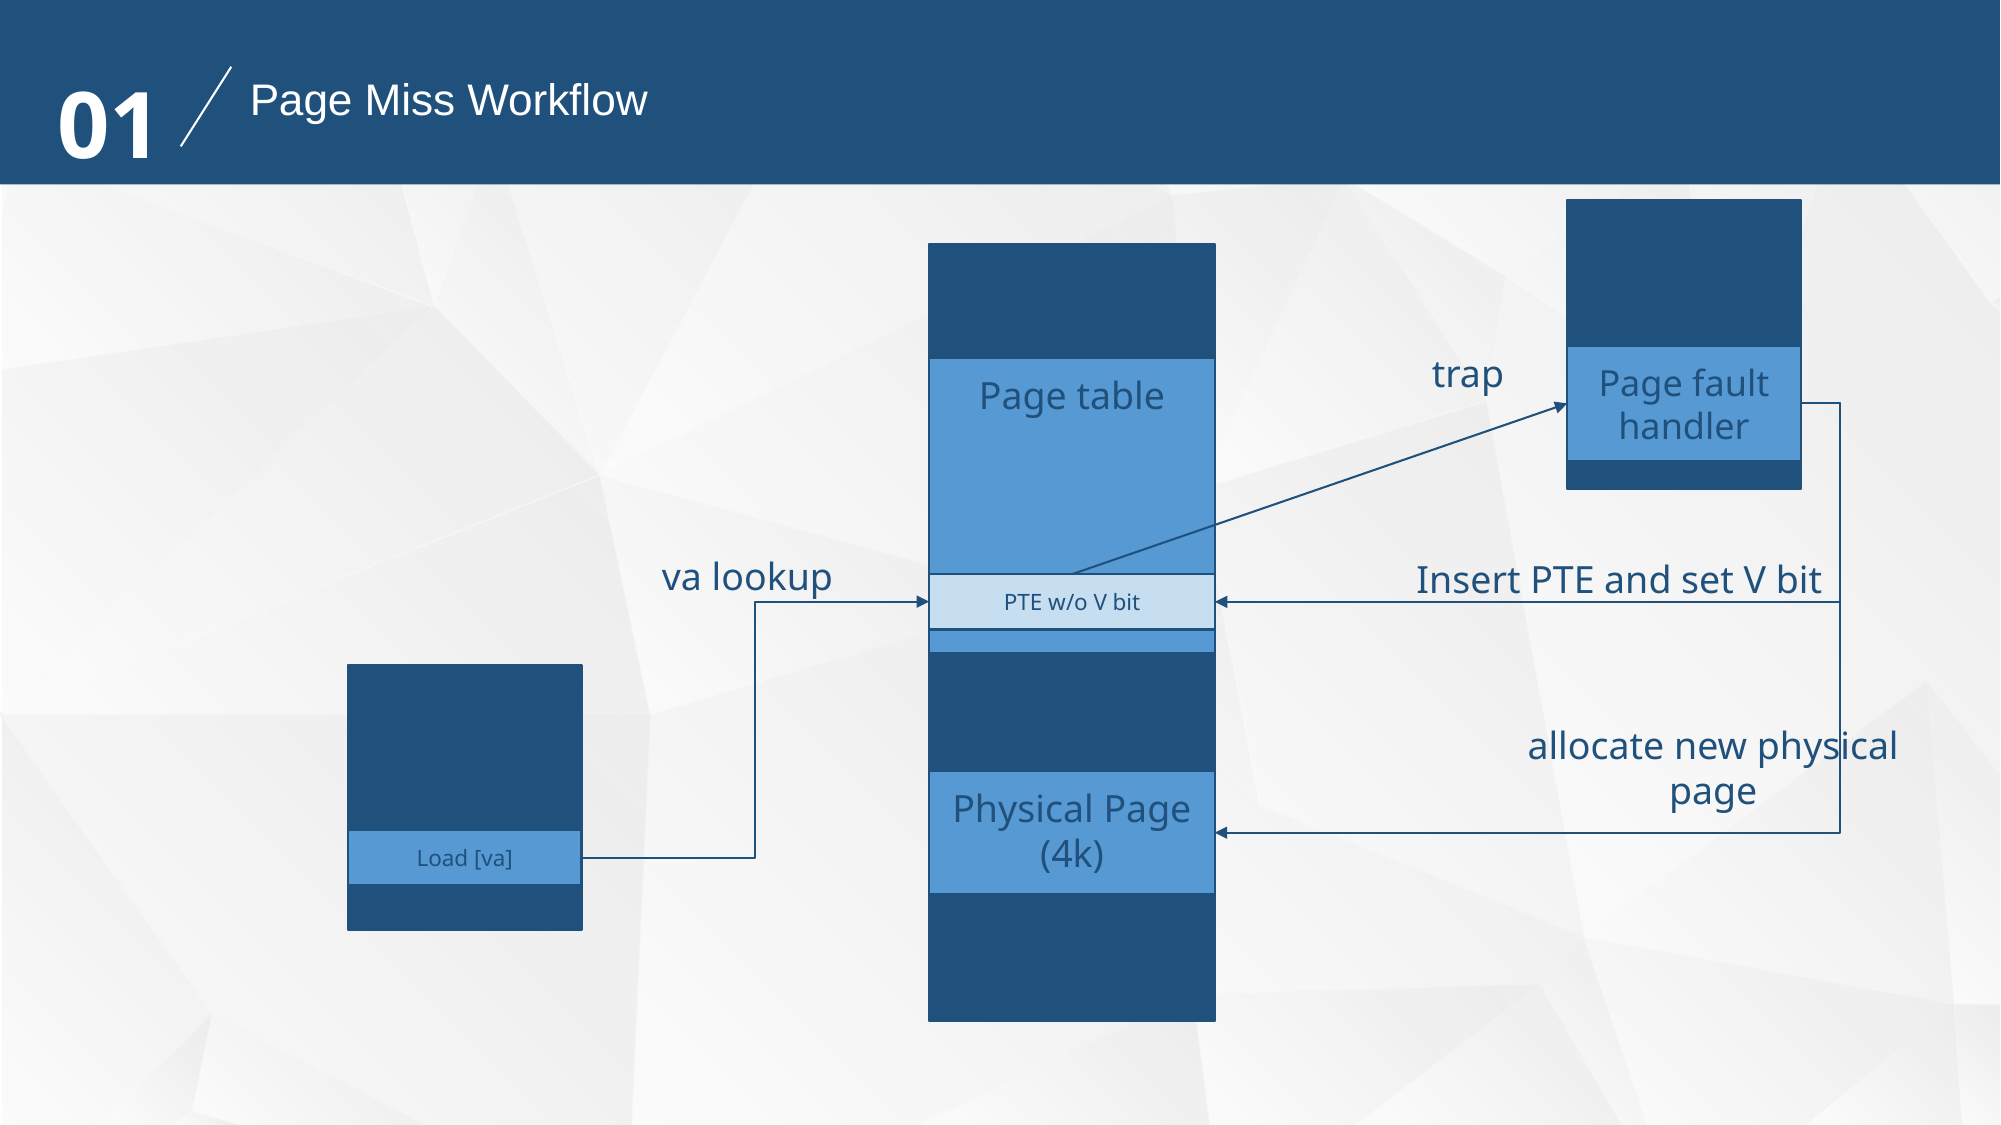

# 01
Page Miss Workflow
Kernel code
Physical memory
trap
Page fault handler
Page table
va lookup
Insert PTE and set V bit
PTE w/o V bit
Process code
allocate new physical page
Physical Page (4k)
Load [va]